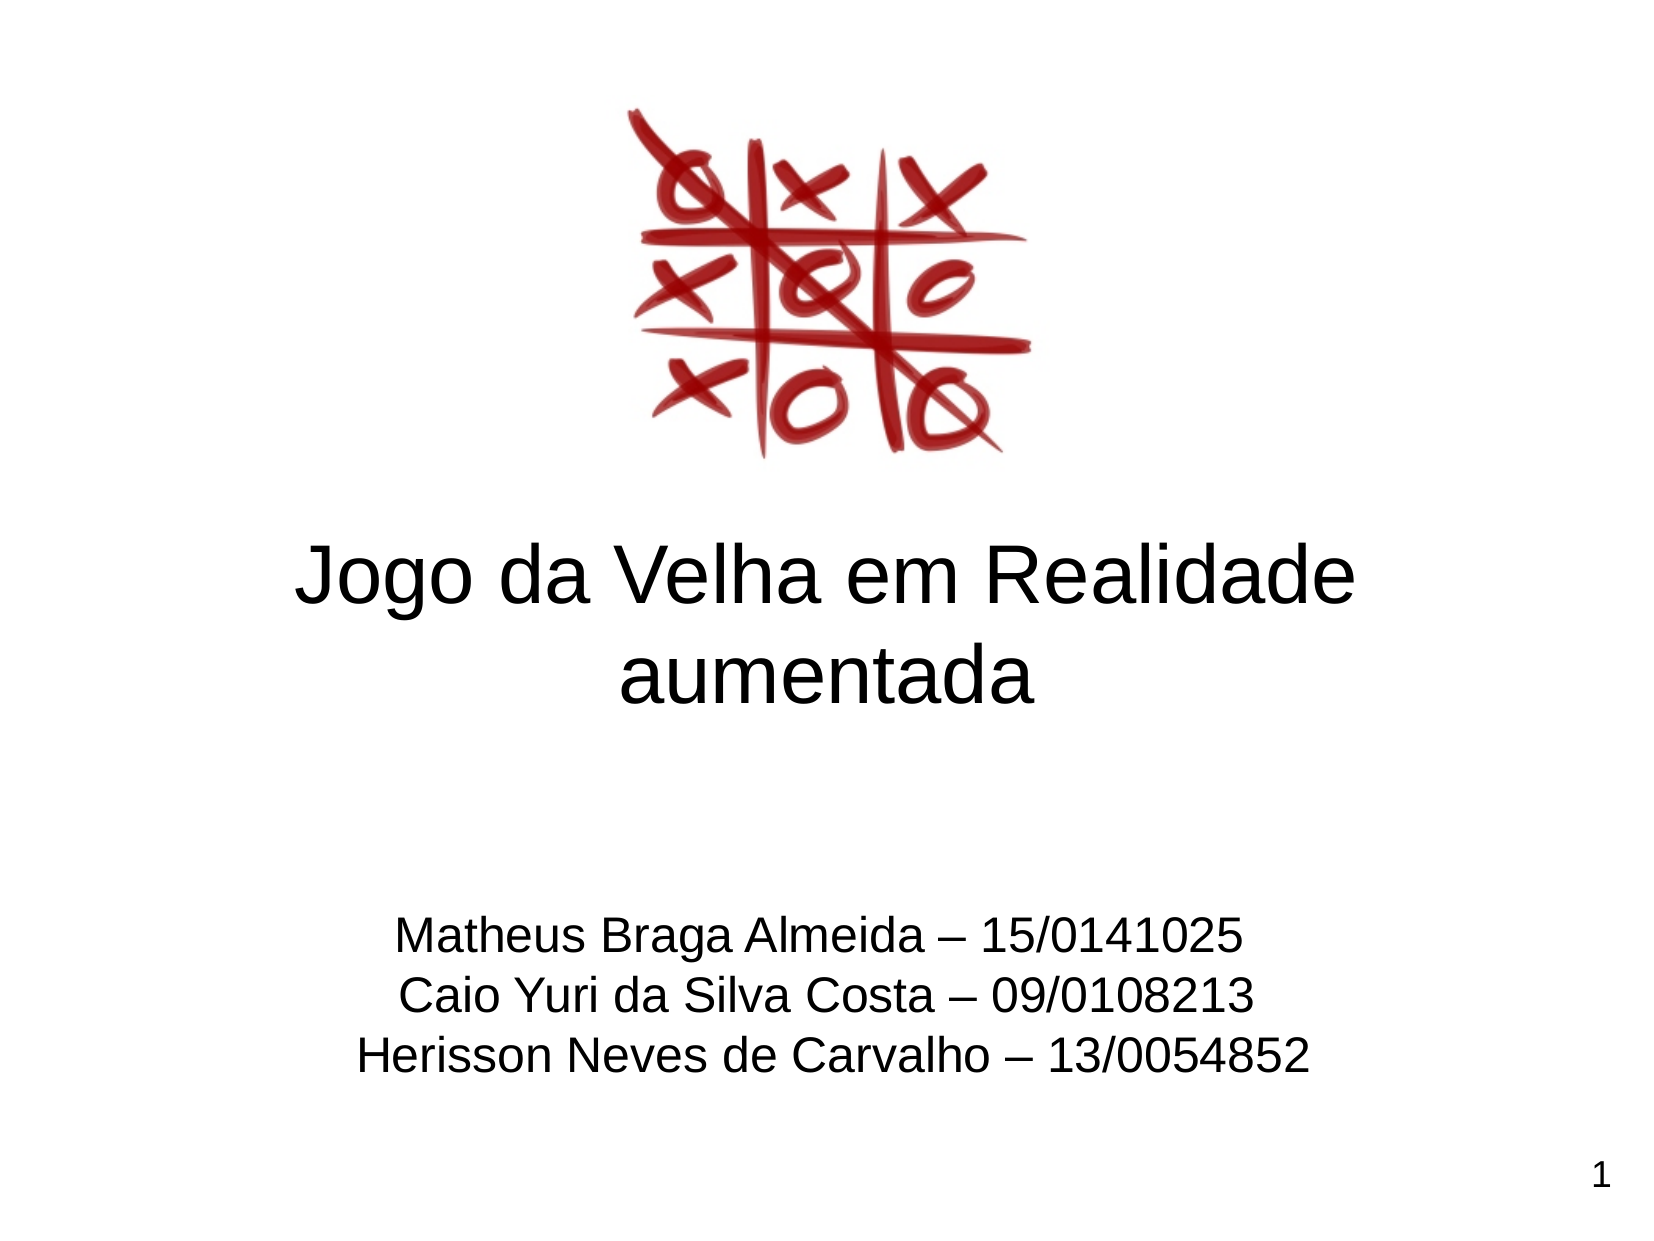

Jogo da Velha em Realidade aumentada
Matheus Braga Almeida – 15/0141025
Caio Yuri da Silva Costa – 09/0108213
 Herisson Neves de Carvalho – 13/0054852